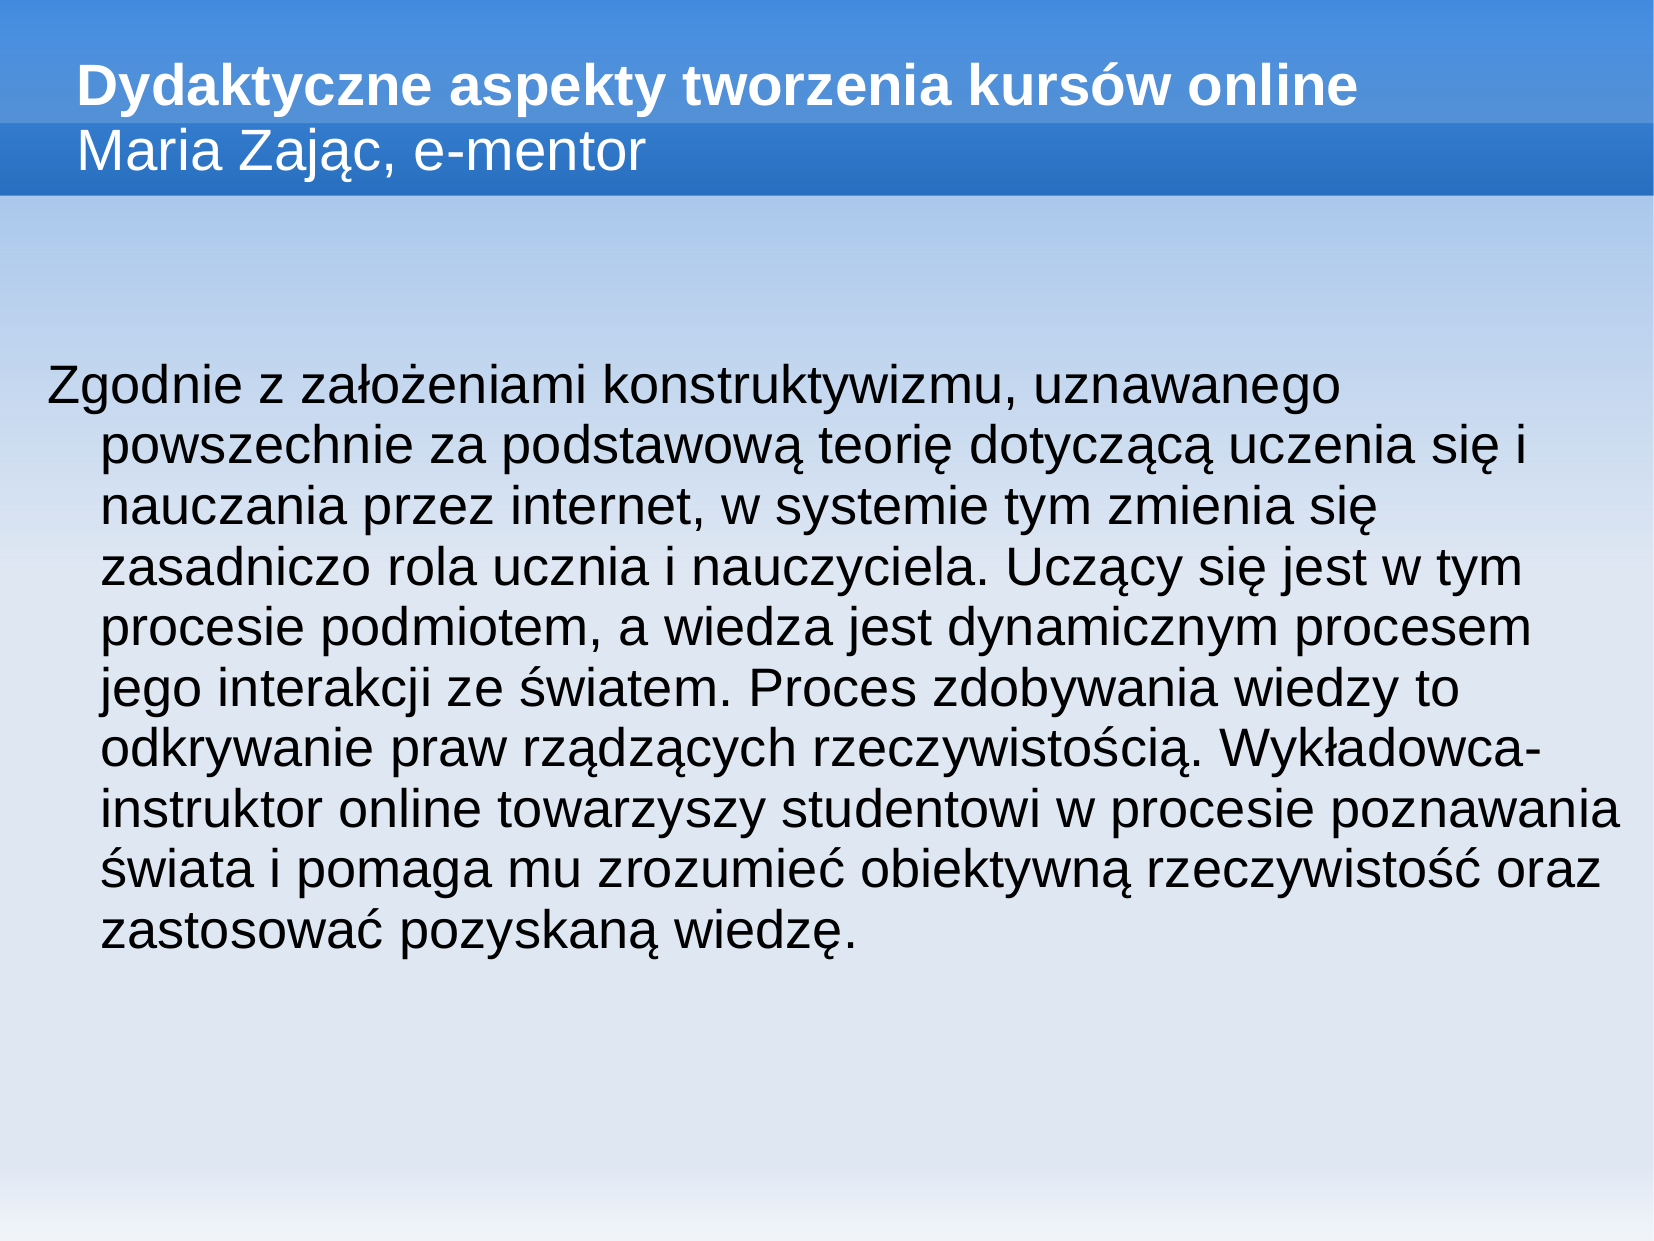

# Dydaktyczne aspekty tworzenia kursów online Maria Zając, e-mentor
Zgodnie z założeniami konstruktywizmu, uznawanego powszechnie za podstawową teorię dotyczącą uczenia się i nauczania przez internet, w systemie tym zmienia się zasadniczo rola ucznia i nauczyciela. Uczący się jest w tym procesie podmiotem, a wiedza jest dynamicznym procesem jego interakcji ze światem. Proces zdobywania wiedzy to odkrywanie praw rządzących rzeczywistością. Wykładowca-instruktor online towarzyszy studentowi w procesie poznawania świata i pomaga mu zrozumieć obiektywną rzeczywistość oraz zastosować pozyskaną wiedzę.